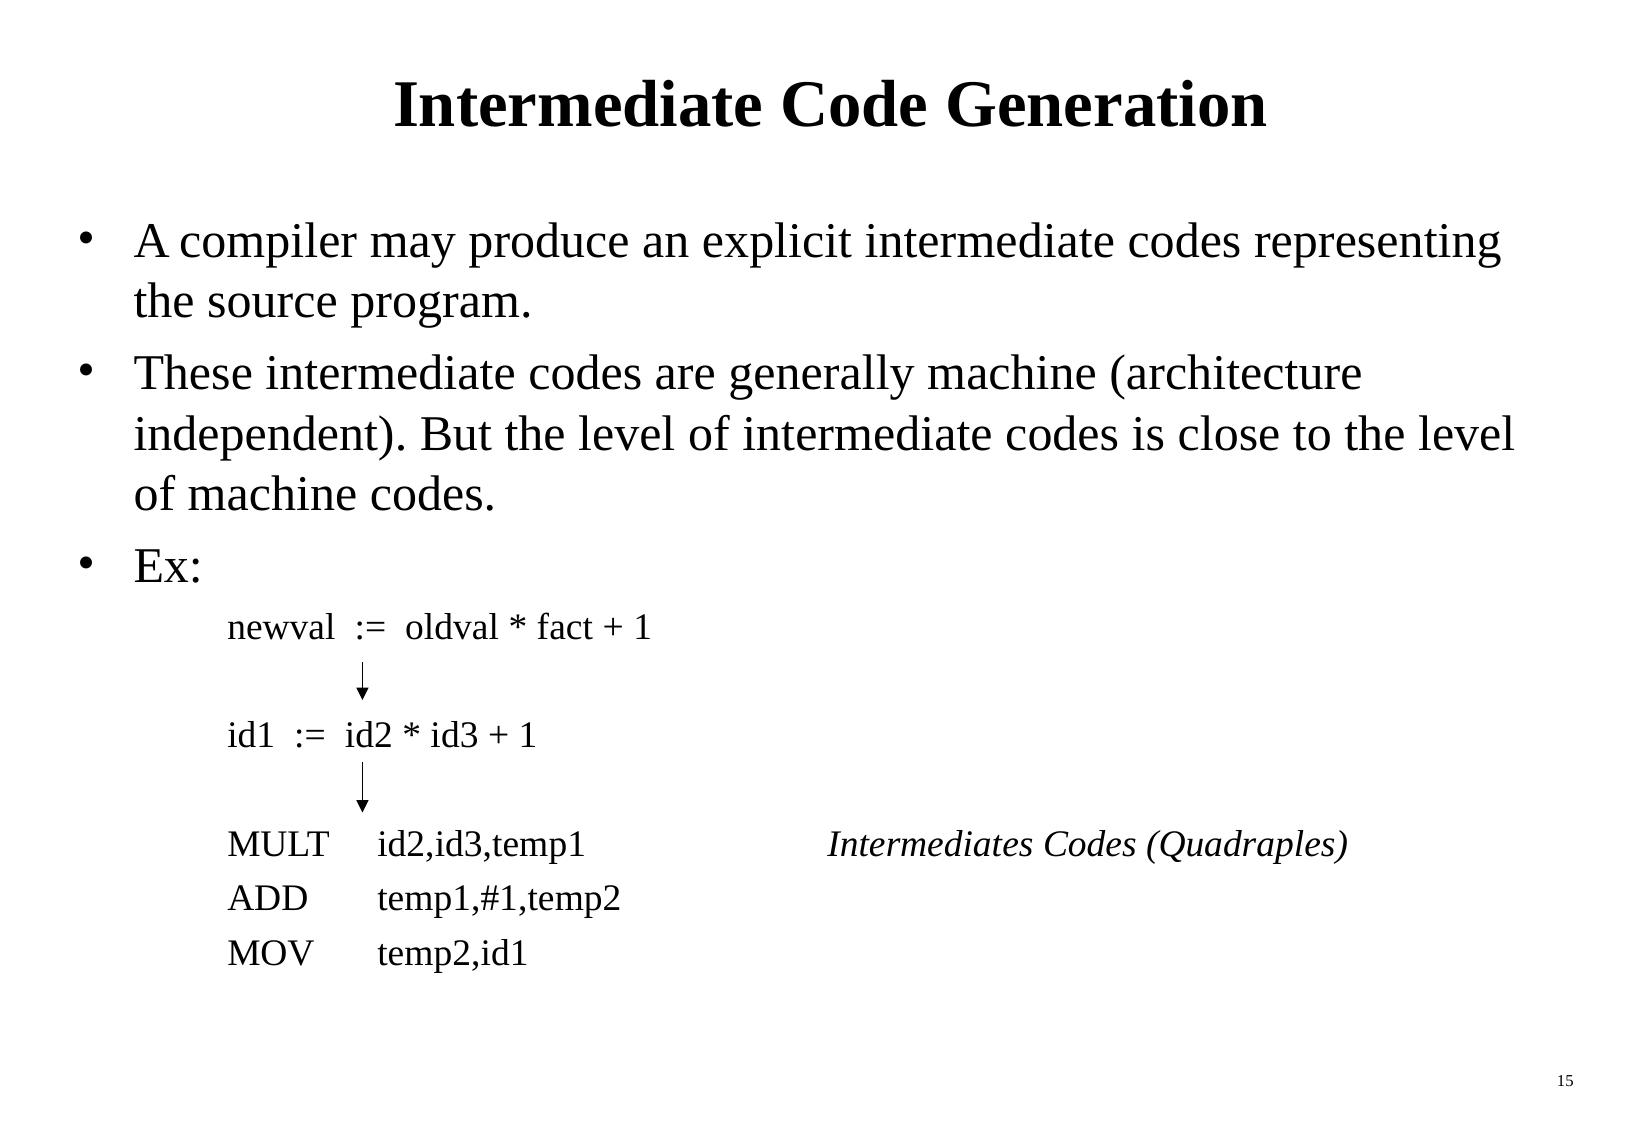

# Intermediate Code Generation
A compiler may produce an explicit intermediate codes representing the source program.
These intermediate codes are generally machine (architecture independent). But the level of intermediate codes is close to the level of machine codes.
Ex:
		newval := oldval * fact + 1
		id1 := id2 * id3 + 1
		MULT 	id2,id3,temp1		Intermediates Codes (Quadraples)
		ADD	temp1,#1,temp2
		MOV	temp2,id1